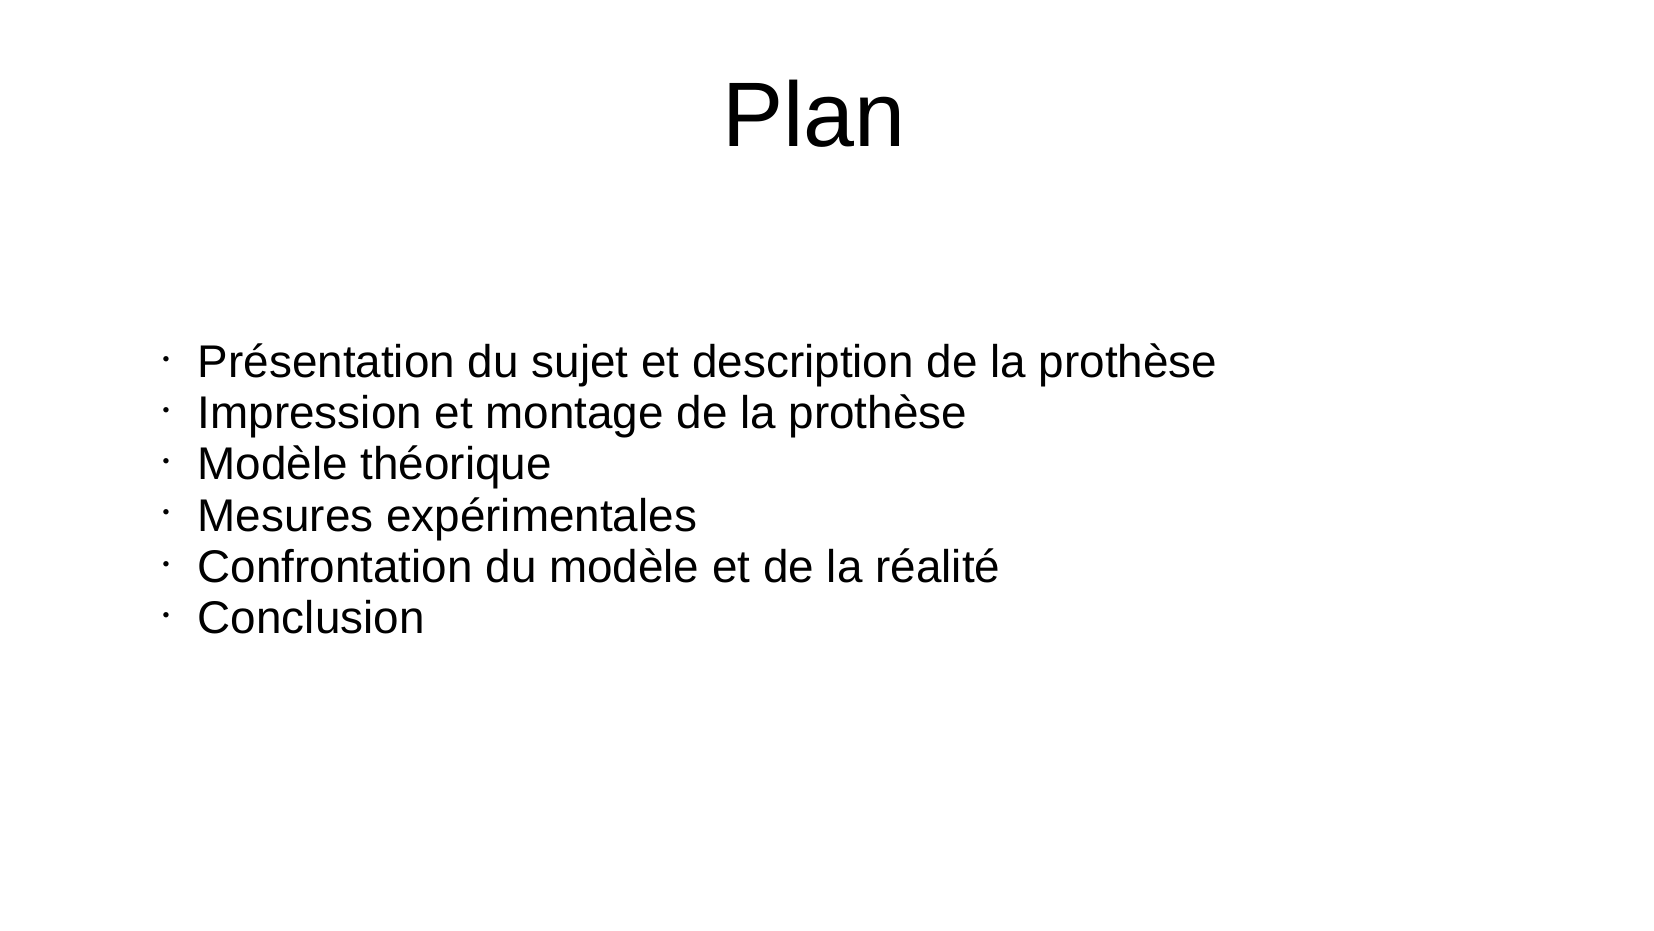

# Plan
Présentation du sujet et description de la prothèse
Impression et montage de la prothèse
Modèle théorique
Mesures expérimentales
Confrontation du modèle et de la réalité
Conclusion